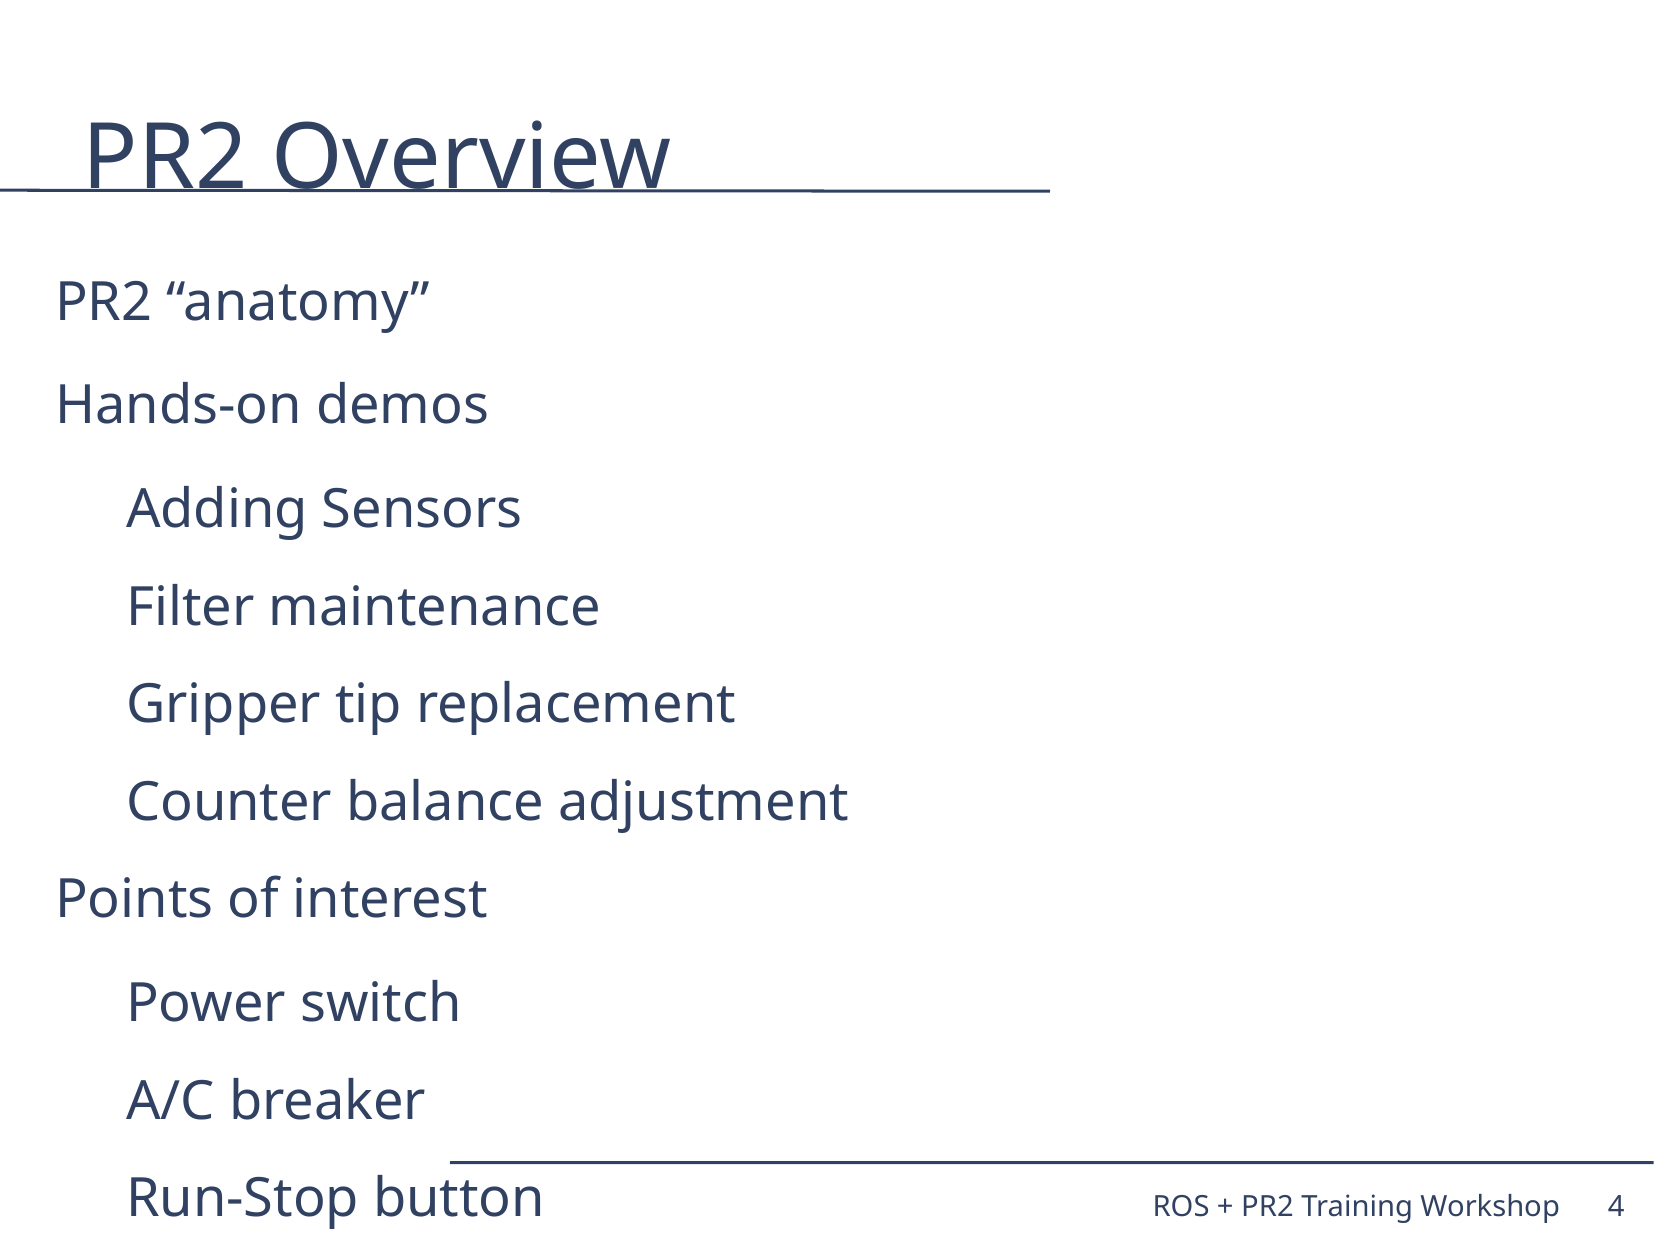

# PR2 Overview
PR2 “anatomy”
Hands-on demos
Adding Sensors
Filter maintenance
Gripper tip replacement
Counter balance adjustment
Points of interest
Power switch
A/C breaker
Run-Stop button
Plug for the ESD strap